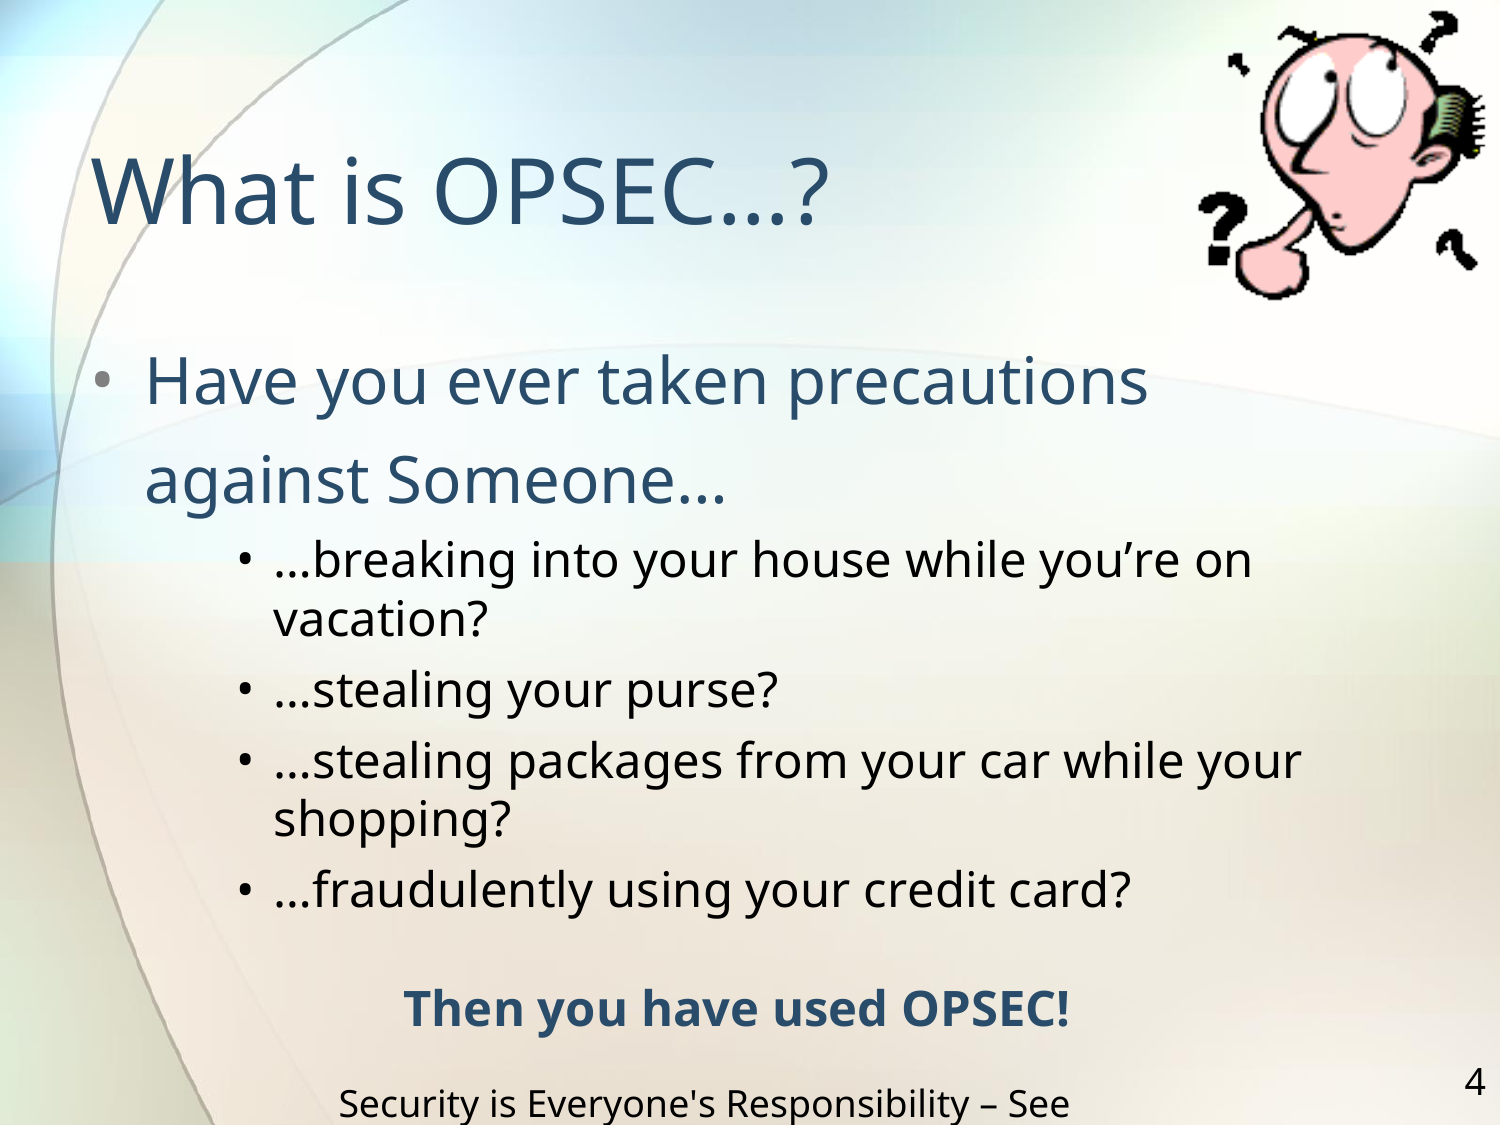

# What is OPSEC…?
Have you ever taken precautions against Someone…
…breaking into your house while you’re on vacation?
…stealing your purse?
…stealing packages from your car while your shopping?
…fraudulently using your credit card?
Then you have used OPSEC!
Security is Everyone's Responsibility – See Something, Say Something!